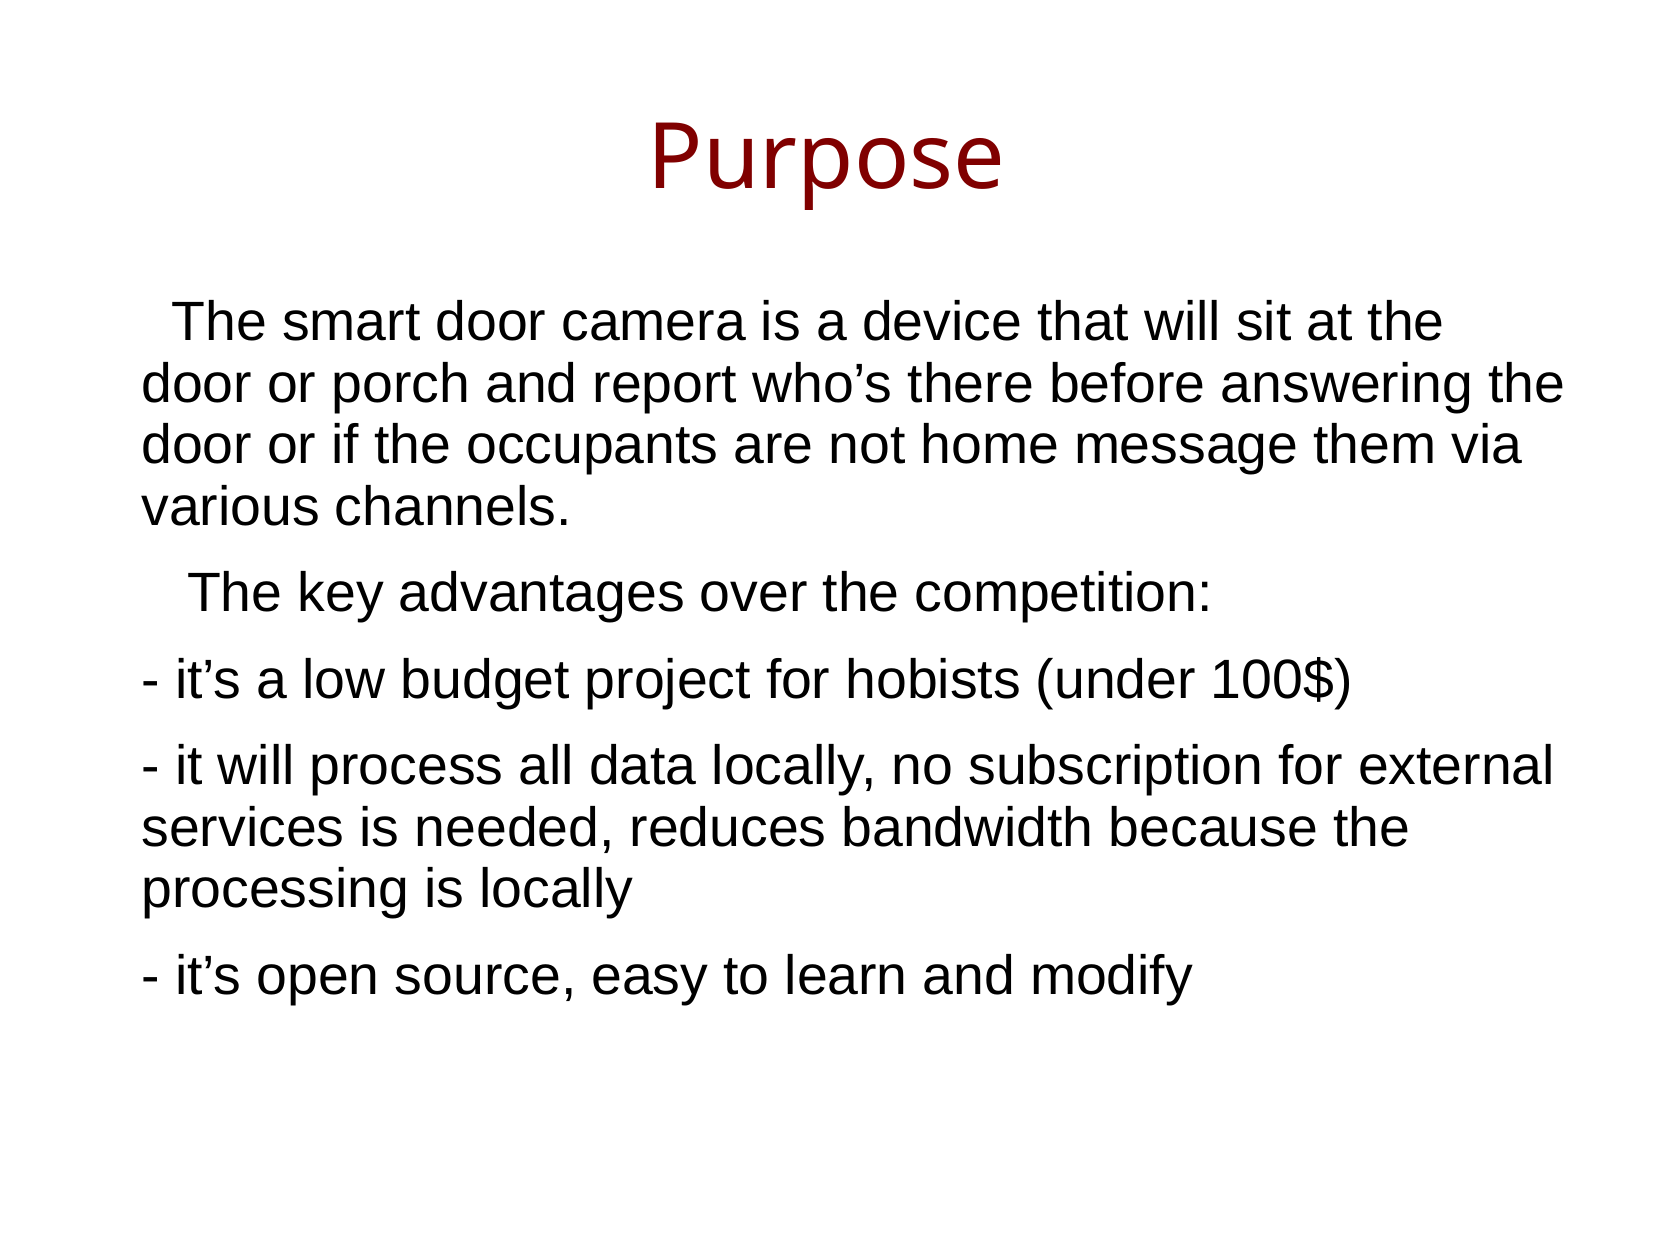

# Purpose
 The smart door camera is a device that will sit at the door or porch and report who’s there before answering the door or if the occupants are not home message them via various channels.
 The key advantages over the competition:
- it’s a low budget project for hobists (under 100$)
- it will process all data locally, no subscription for external services is needed, reduces bandwidth because the processing is locally
- it’s open source, easy to learn and modify